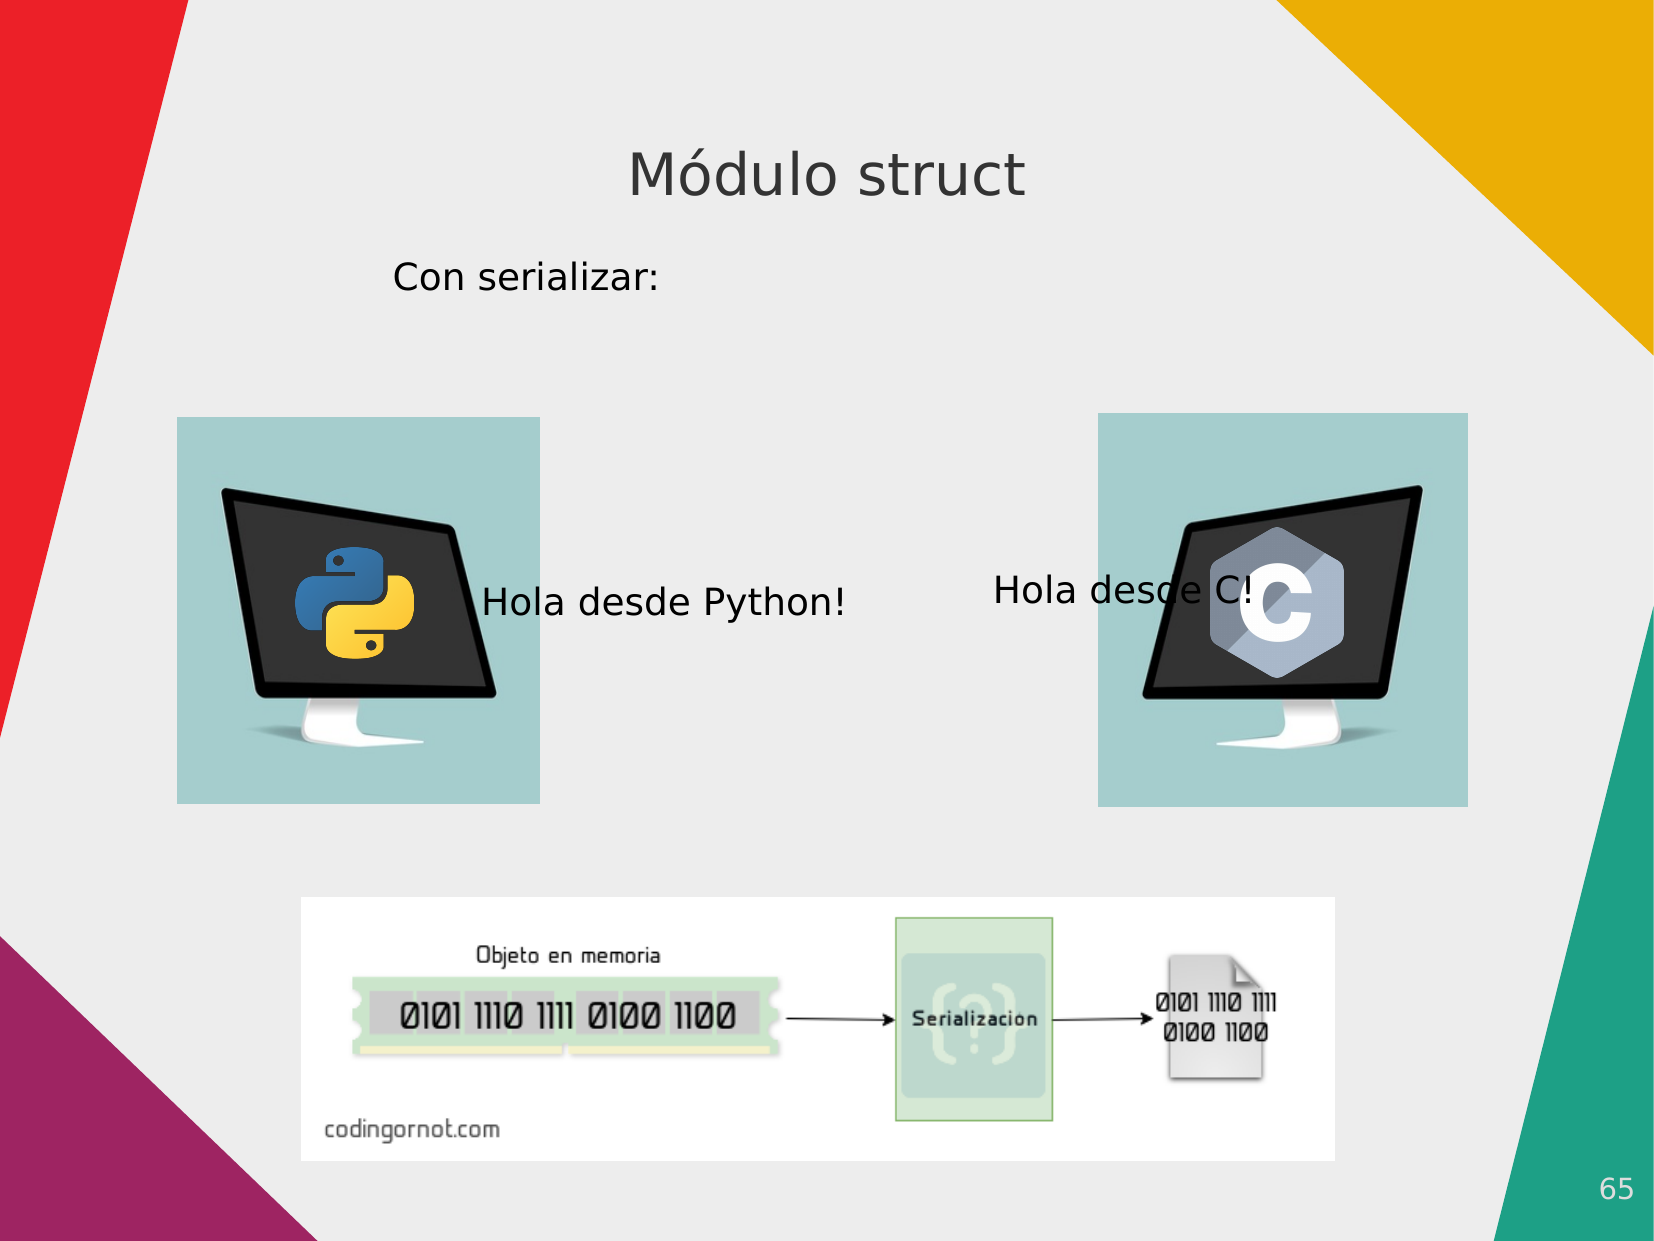

Módulo struct
Con serializar:
Hola desde C!
Hola desde Python!
65